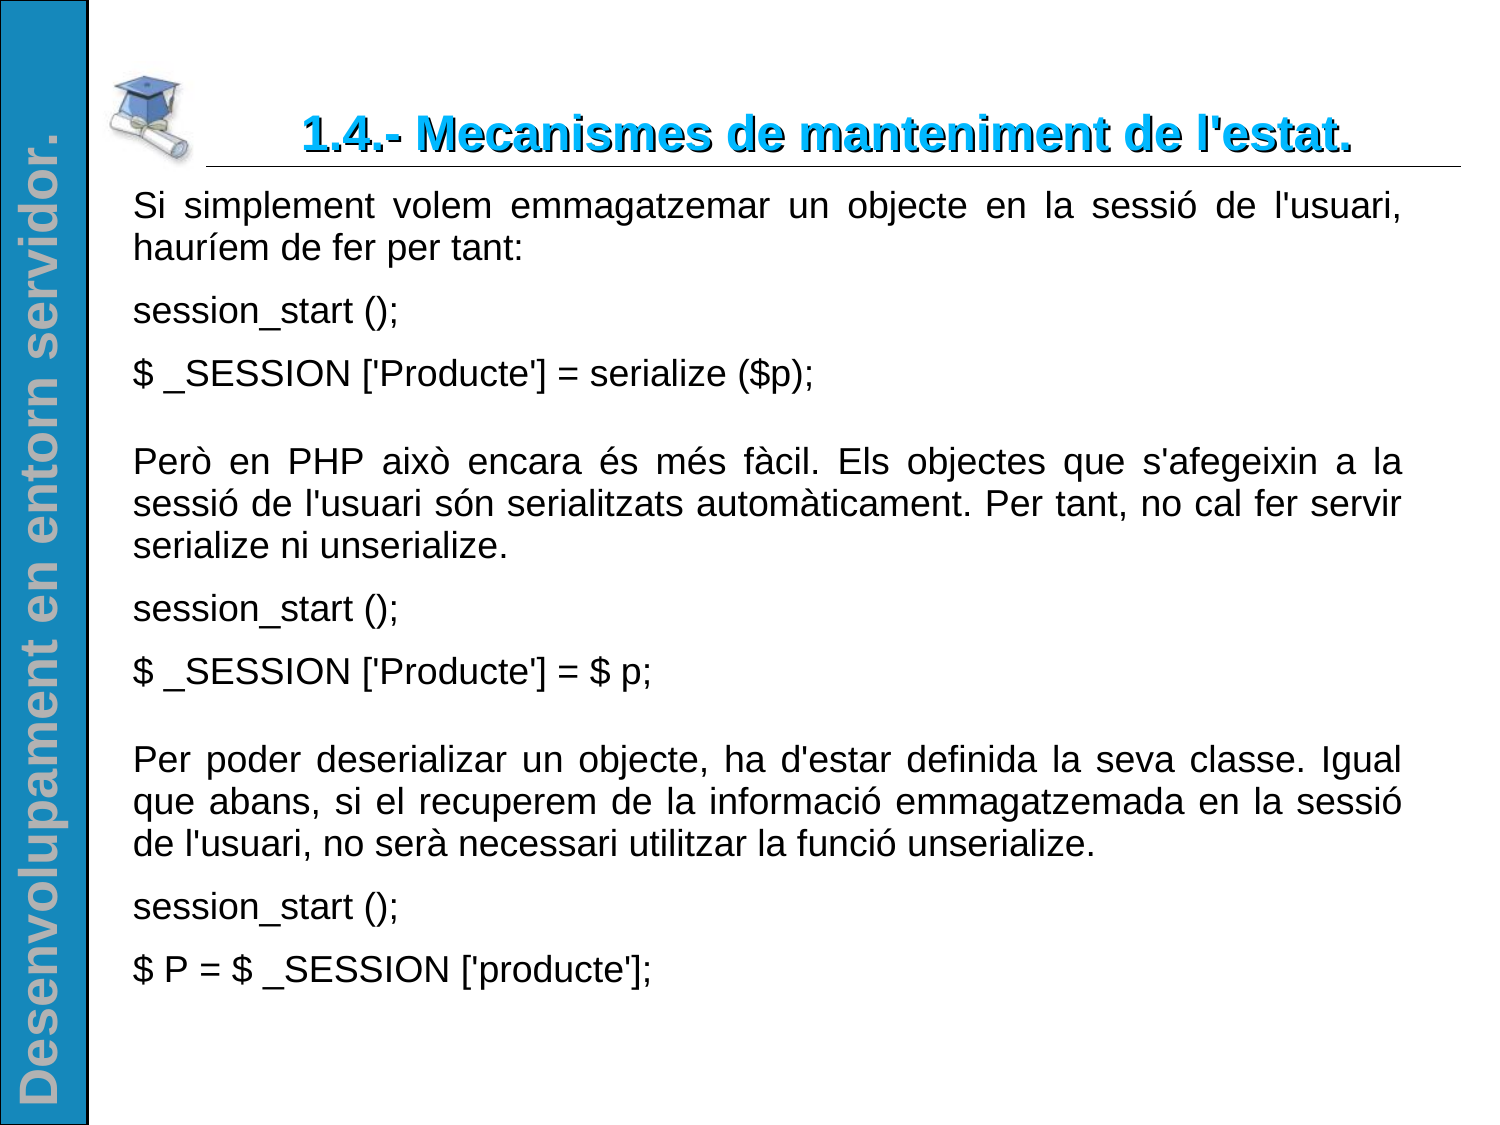

# 1.4.- Mecanismes de manteniment de l'estat.
Si simplement volem emmagatzemar un objecte en la sessió de l'usuari, hauríem de fer per tant:
session_start ();
$ _SESSION ['Producte'] = serialize ($p);
Però en PHP això encara és més fàcil. Els objectes que s'afegeixin a la sessió de l'usuari són serialitzats automàticament. Per tant, no cal fer servir serialize ni unserialize.
session_start ();
$ _SESSION ['Producte'] = $ p;
Per poder deserializar un objecte, ha d'estar definida la seva classe. Igual que abans, si el recuperem de la informació emmagatzemada en la sessió de l'usuari, no serà necessari utilitzar la funció unserialize.
session_start ();
$ P = $ _SESSION ['producte'];